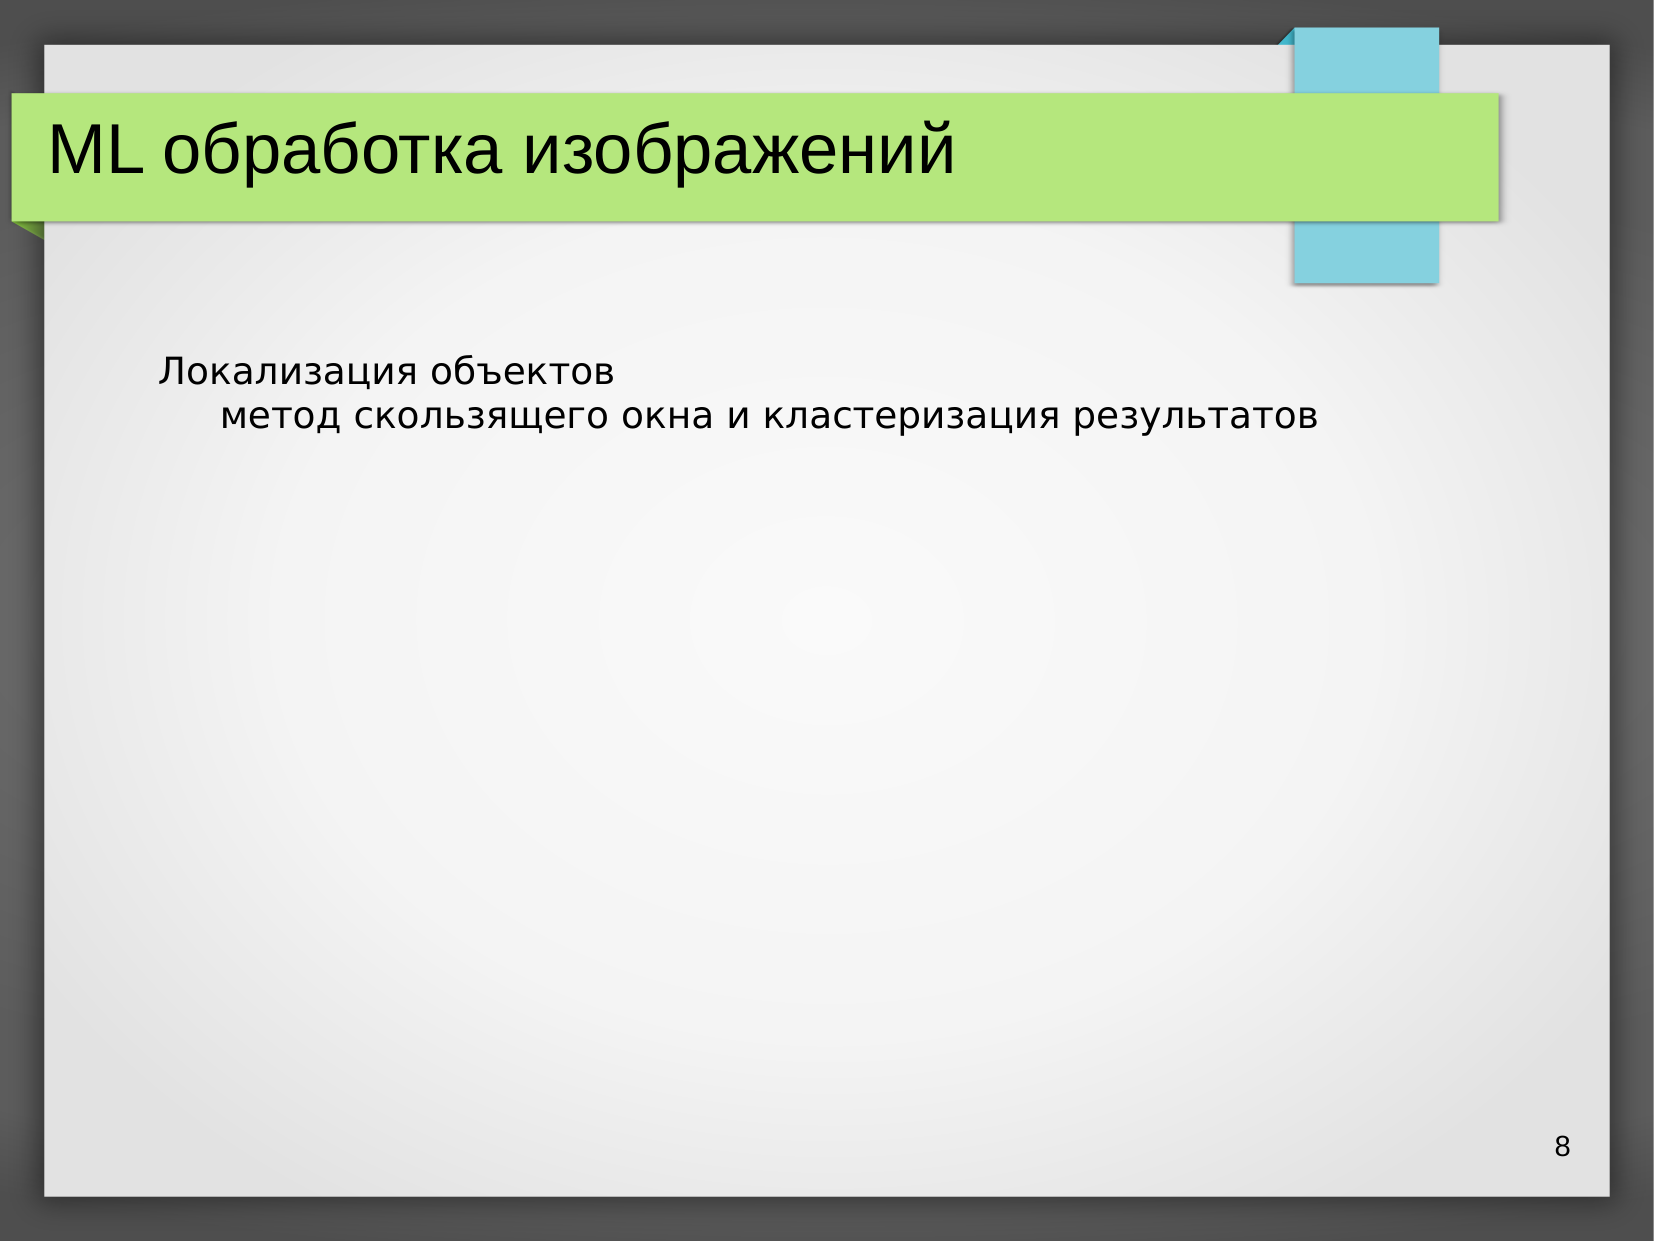

# ML обработка изображений
 Локализация объектов
 	метод скользящего окна и кластеризация результатов
8